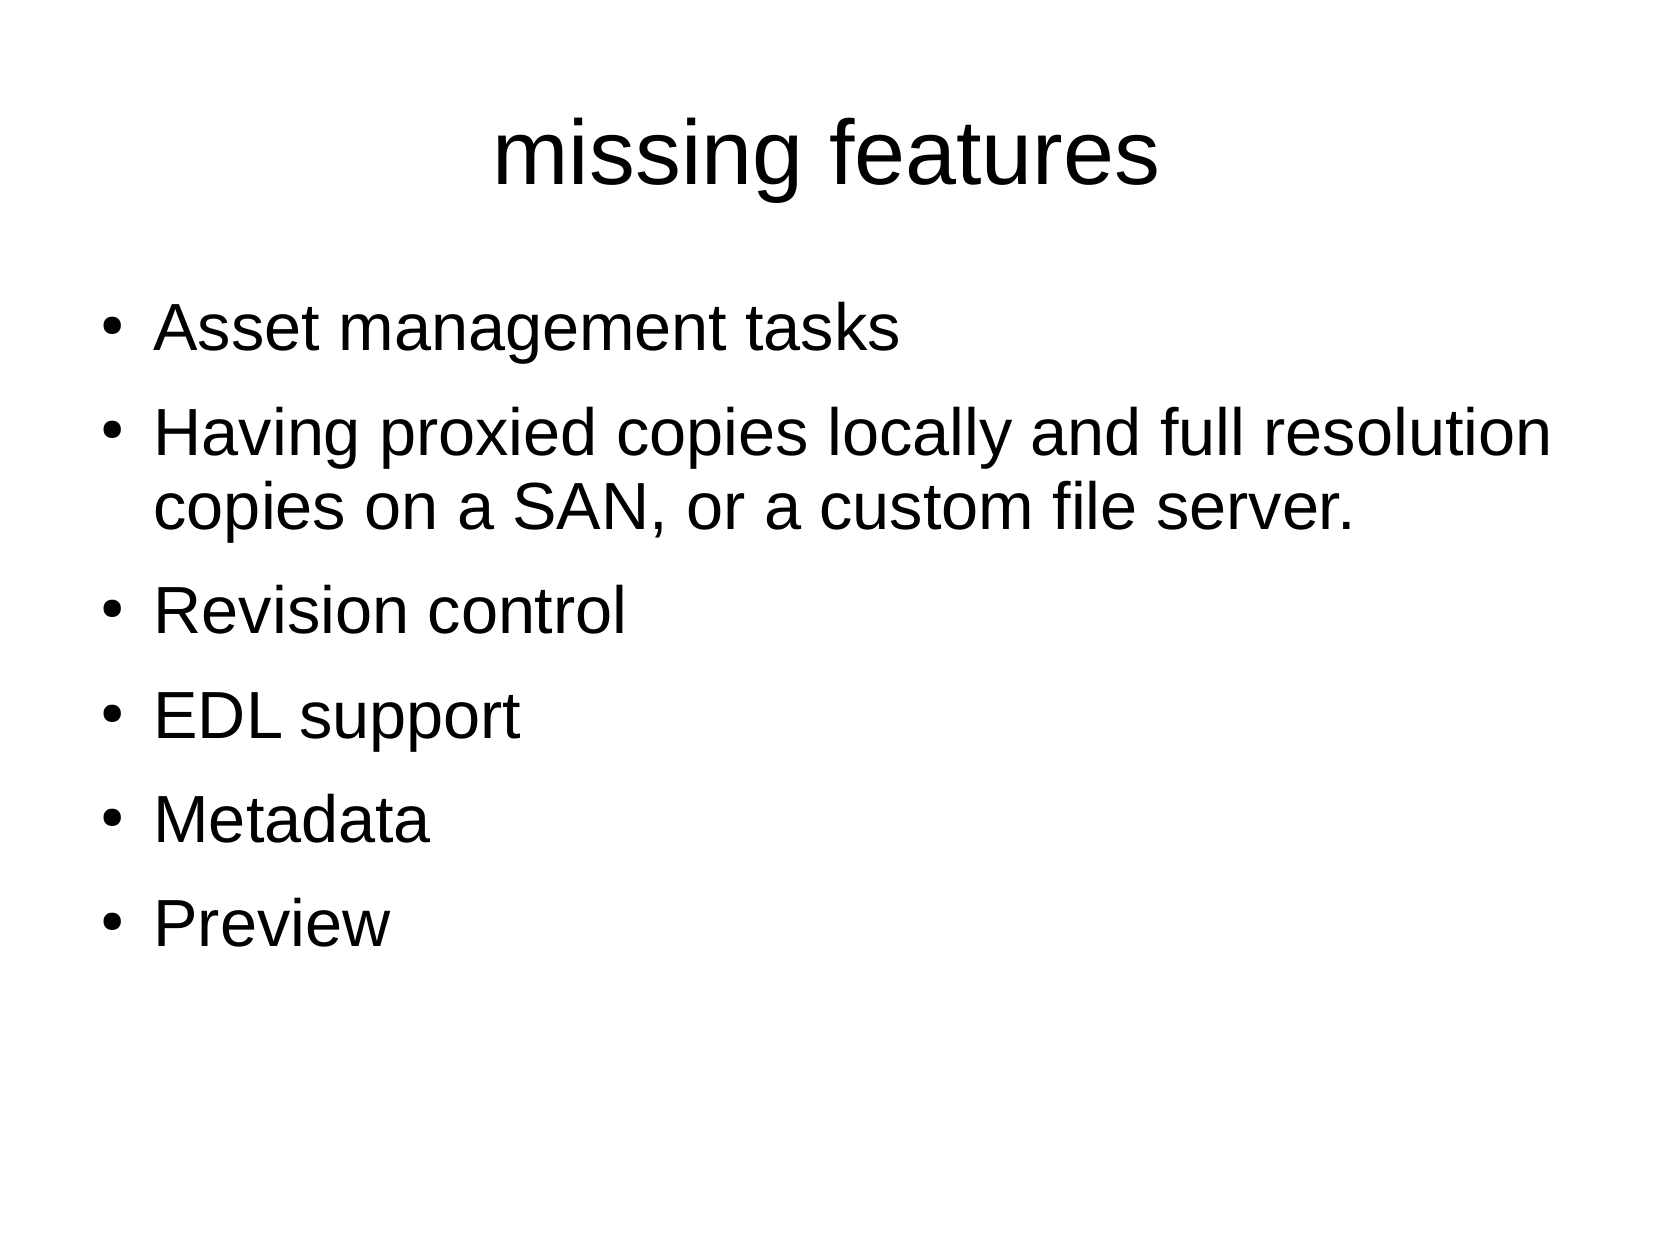

# missing features
Asset management tasks
Having proxied copies locally and full resolution copies on a SAN, or a custom file server.
Revision control
EDL support
Metadata
Preview